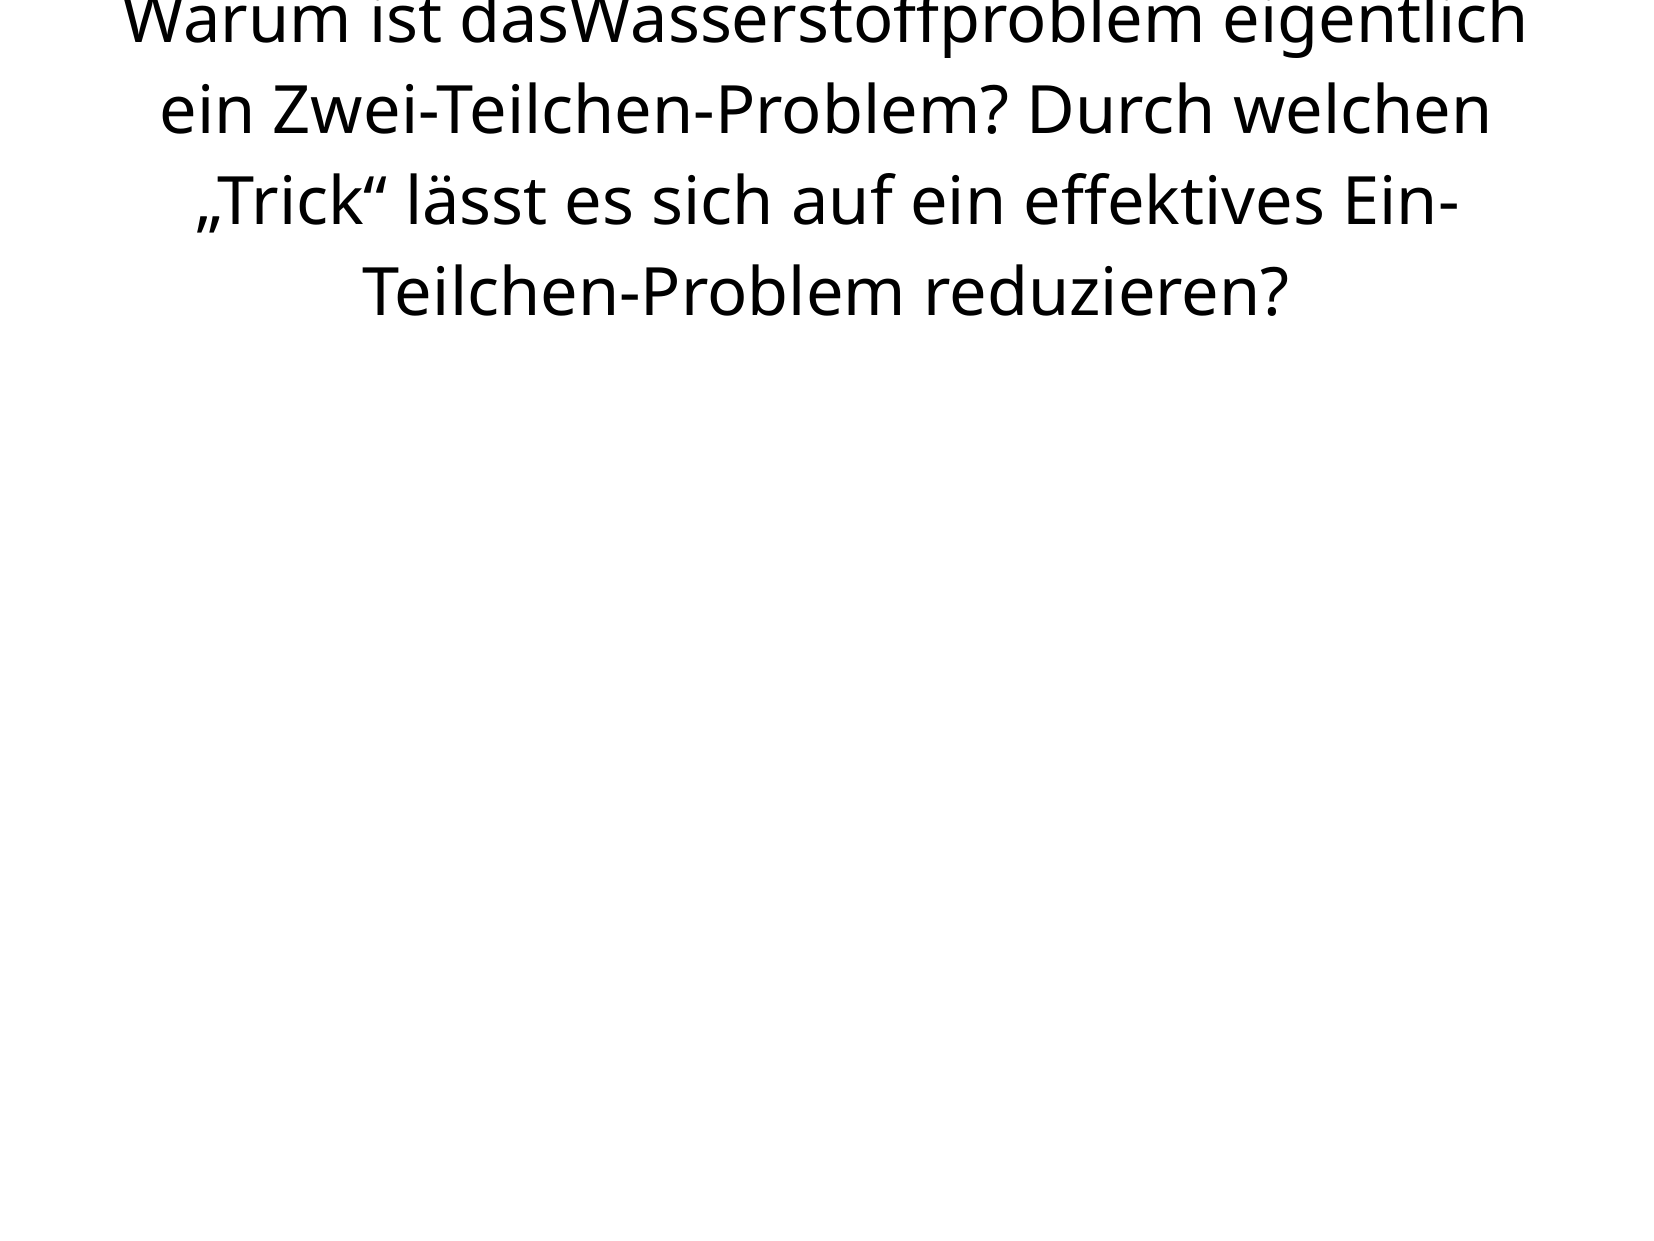

# Warum ist dasWasserstoffproblem eigentlich ein Zwei-Teilchen-Problem? Durch welchen „Trick“ lässt es sich auf ein effektives Ein-Teilchen-Problem reduzieren?